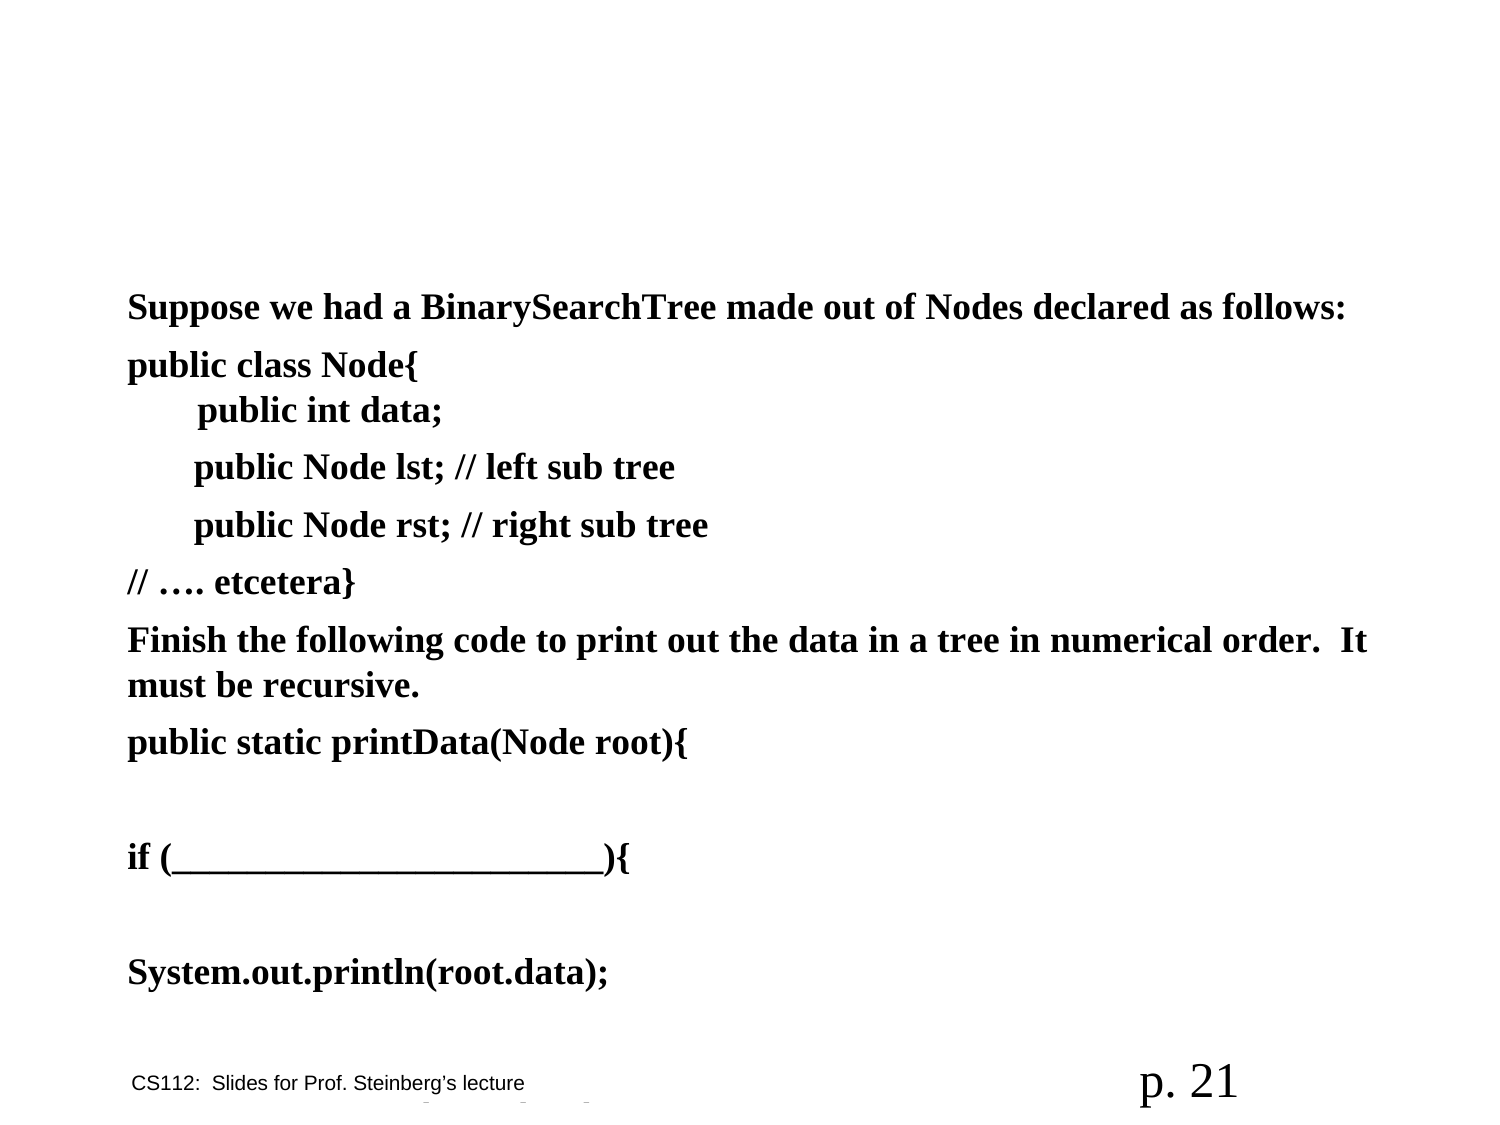

#
Suppose we had a BinarySearchTree made out of Nodes declared as follows:
public class Node{
		public int data;
 public Node lst; // left sub tree
 public Node rst; // right sub tree
// …. etcetera}
Finish the following code to print out the data in a tree in numerical order. It must be recursive.
public static printData(Node root){
if (_______________________){
System.out.println(root.data);